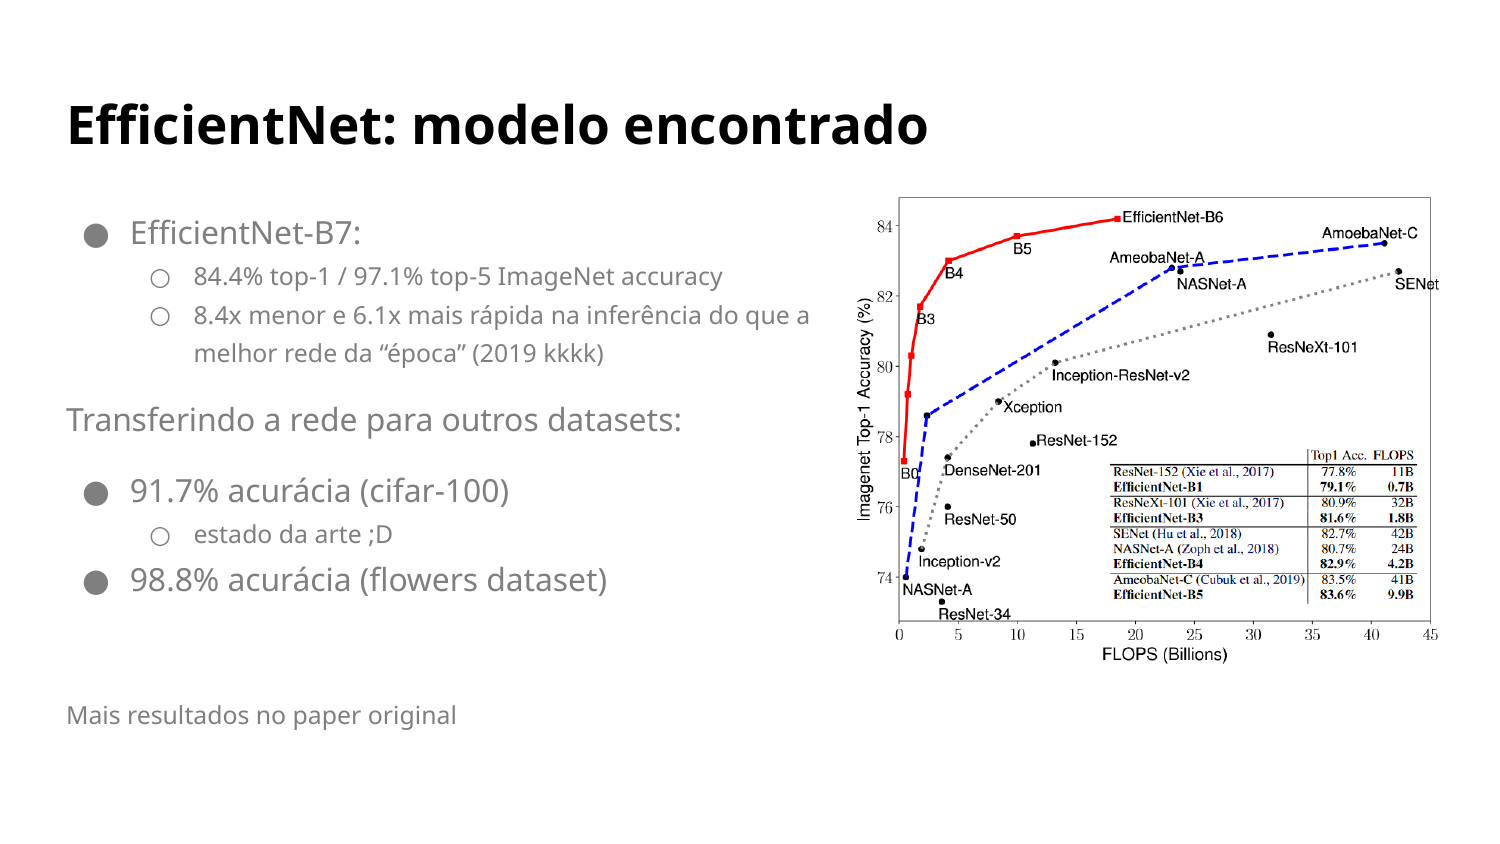

# EfficientNet: modelo encontrado
EfficientNet-B7:
84.4% top-1 / 97.1% top-5 ImageNet accuracy
8.4x menor e 6.1x mais rápida na inferência do que a melhor rede da “época” (2019 kkkk)
Transferindo a rede para outros datasets:
91.7% acurácia (cifar-100)
estado da arte ;D
98.8% acurácia (flowers dataset)
Mais resultados no paper original